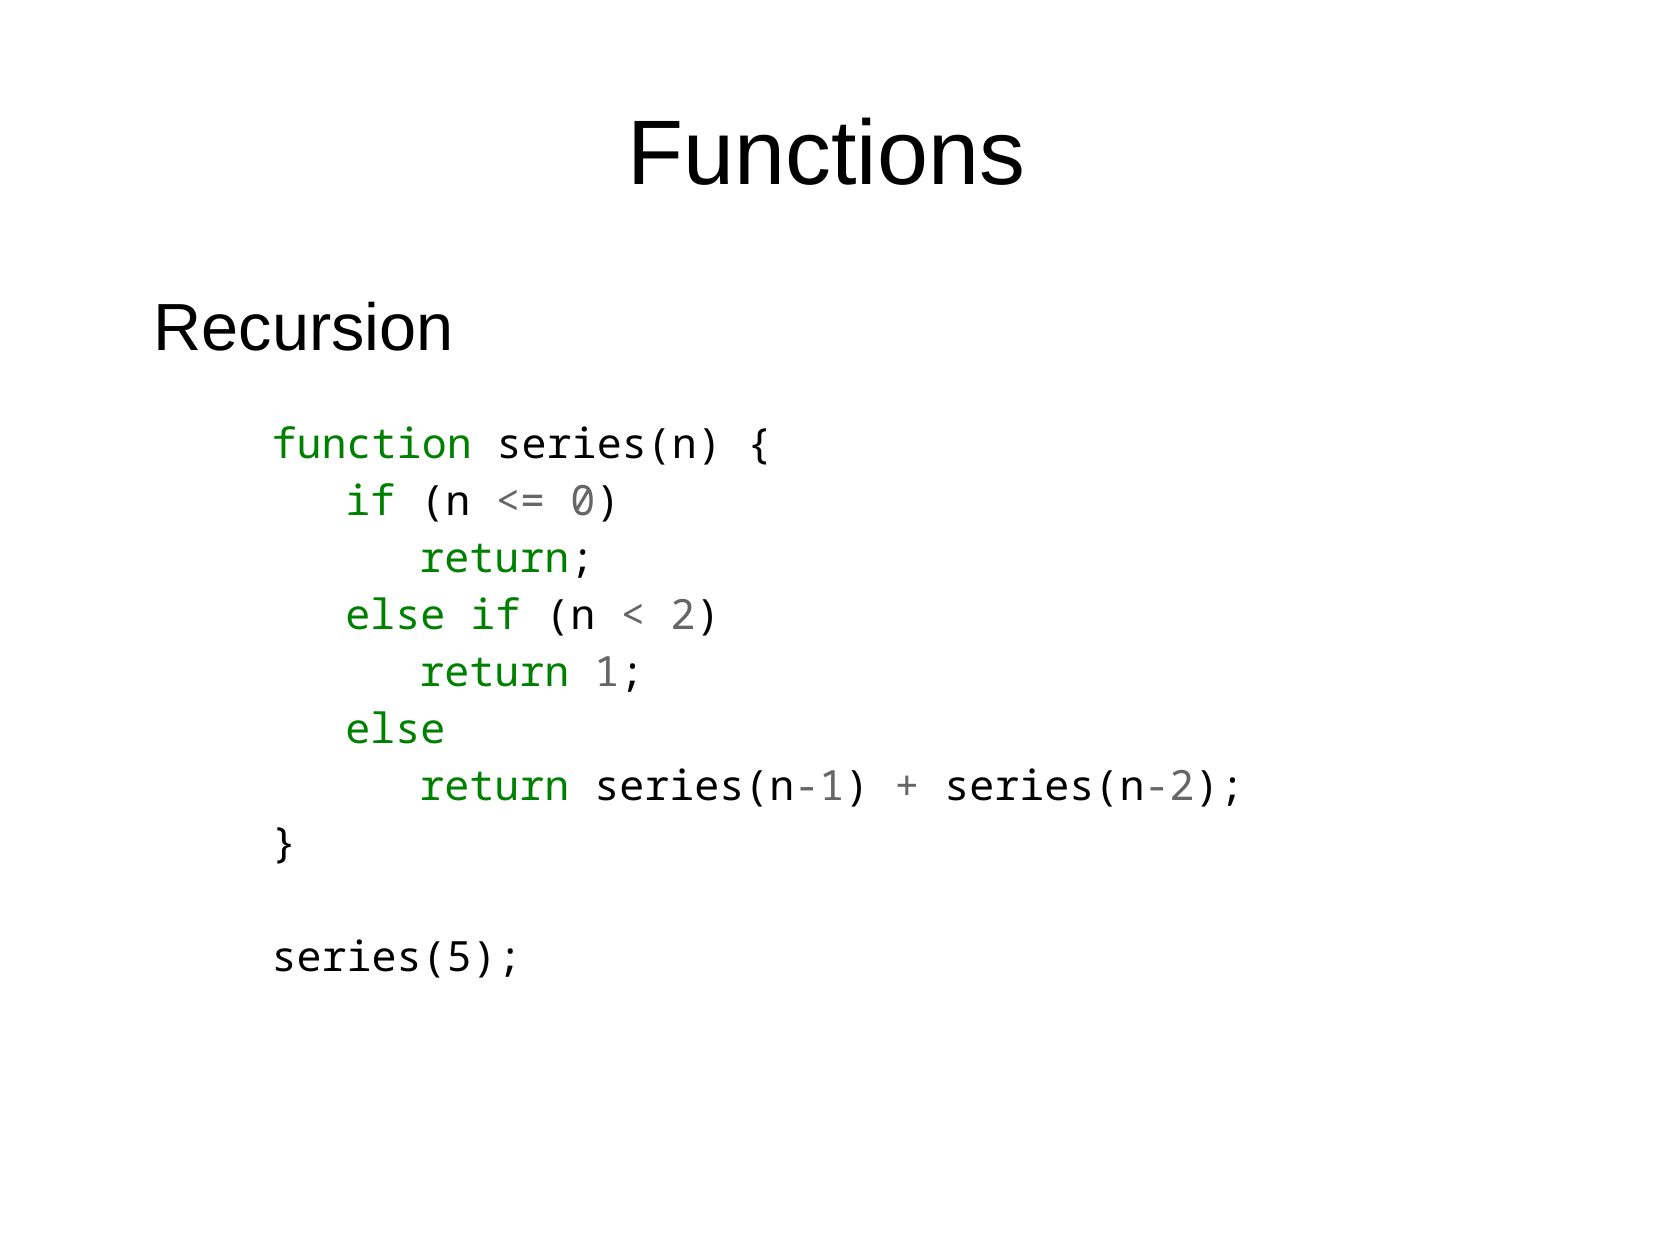

# Functions
Recursion
function series(n) {
	if (n <= 0)
		return;
	else if (n < 2)
		return 1;
	else
		return series(n-1) + series(n-2);
}
series(5);